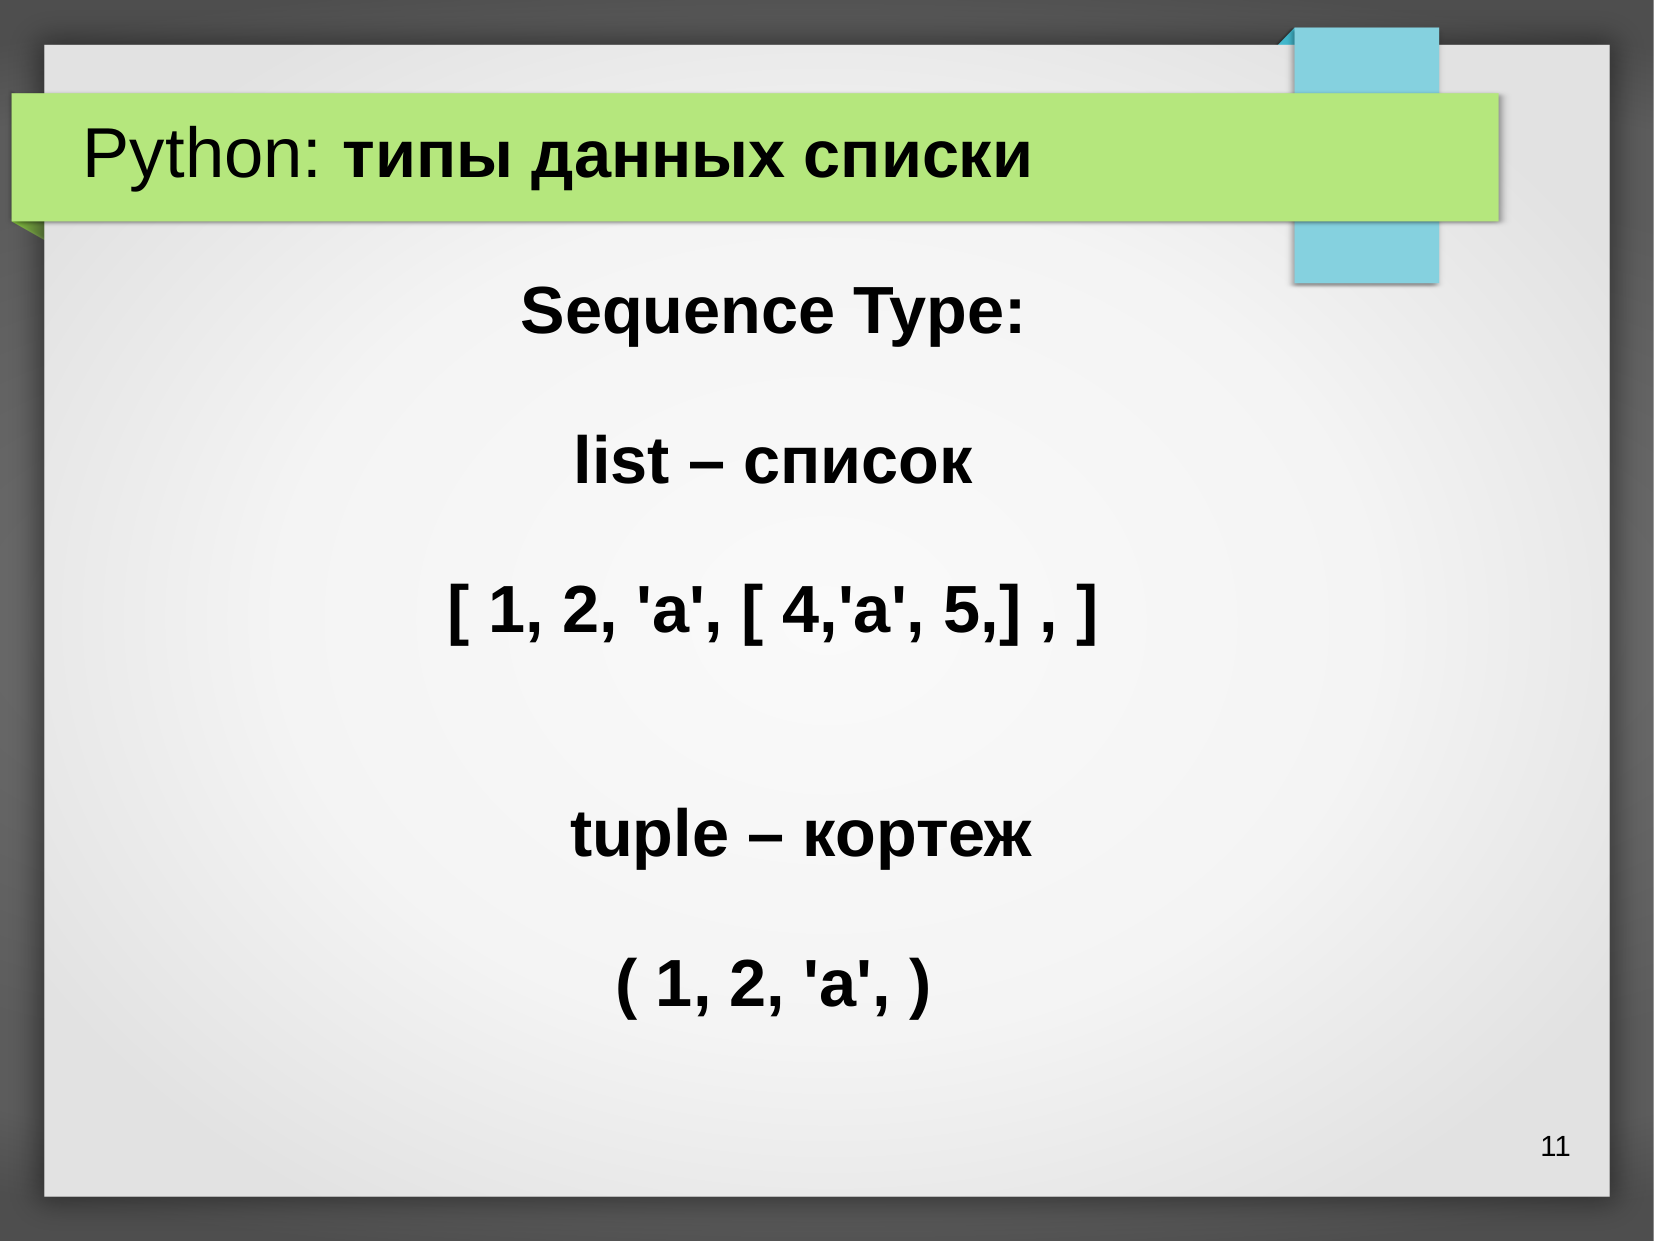

# Python: типы данных списки
Sequence Type:
list – список
[ 1, 2, 'a', [ 4,'a', 5,] , ]
 tuple – кортеж
( 1, 2, 'a', )
11